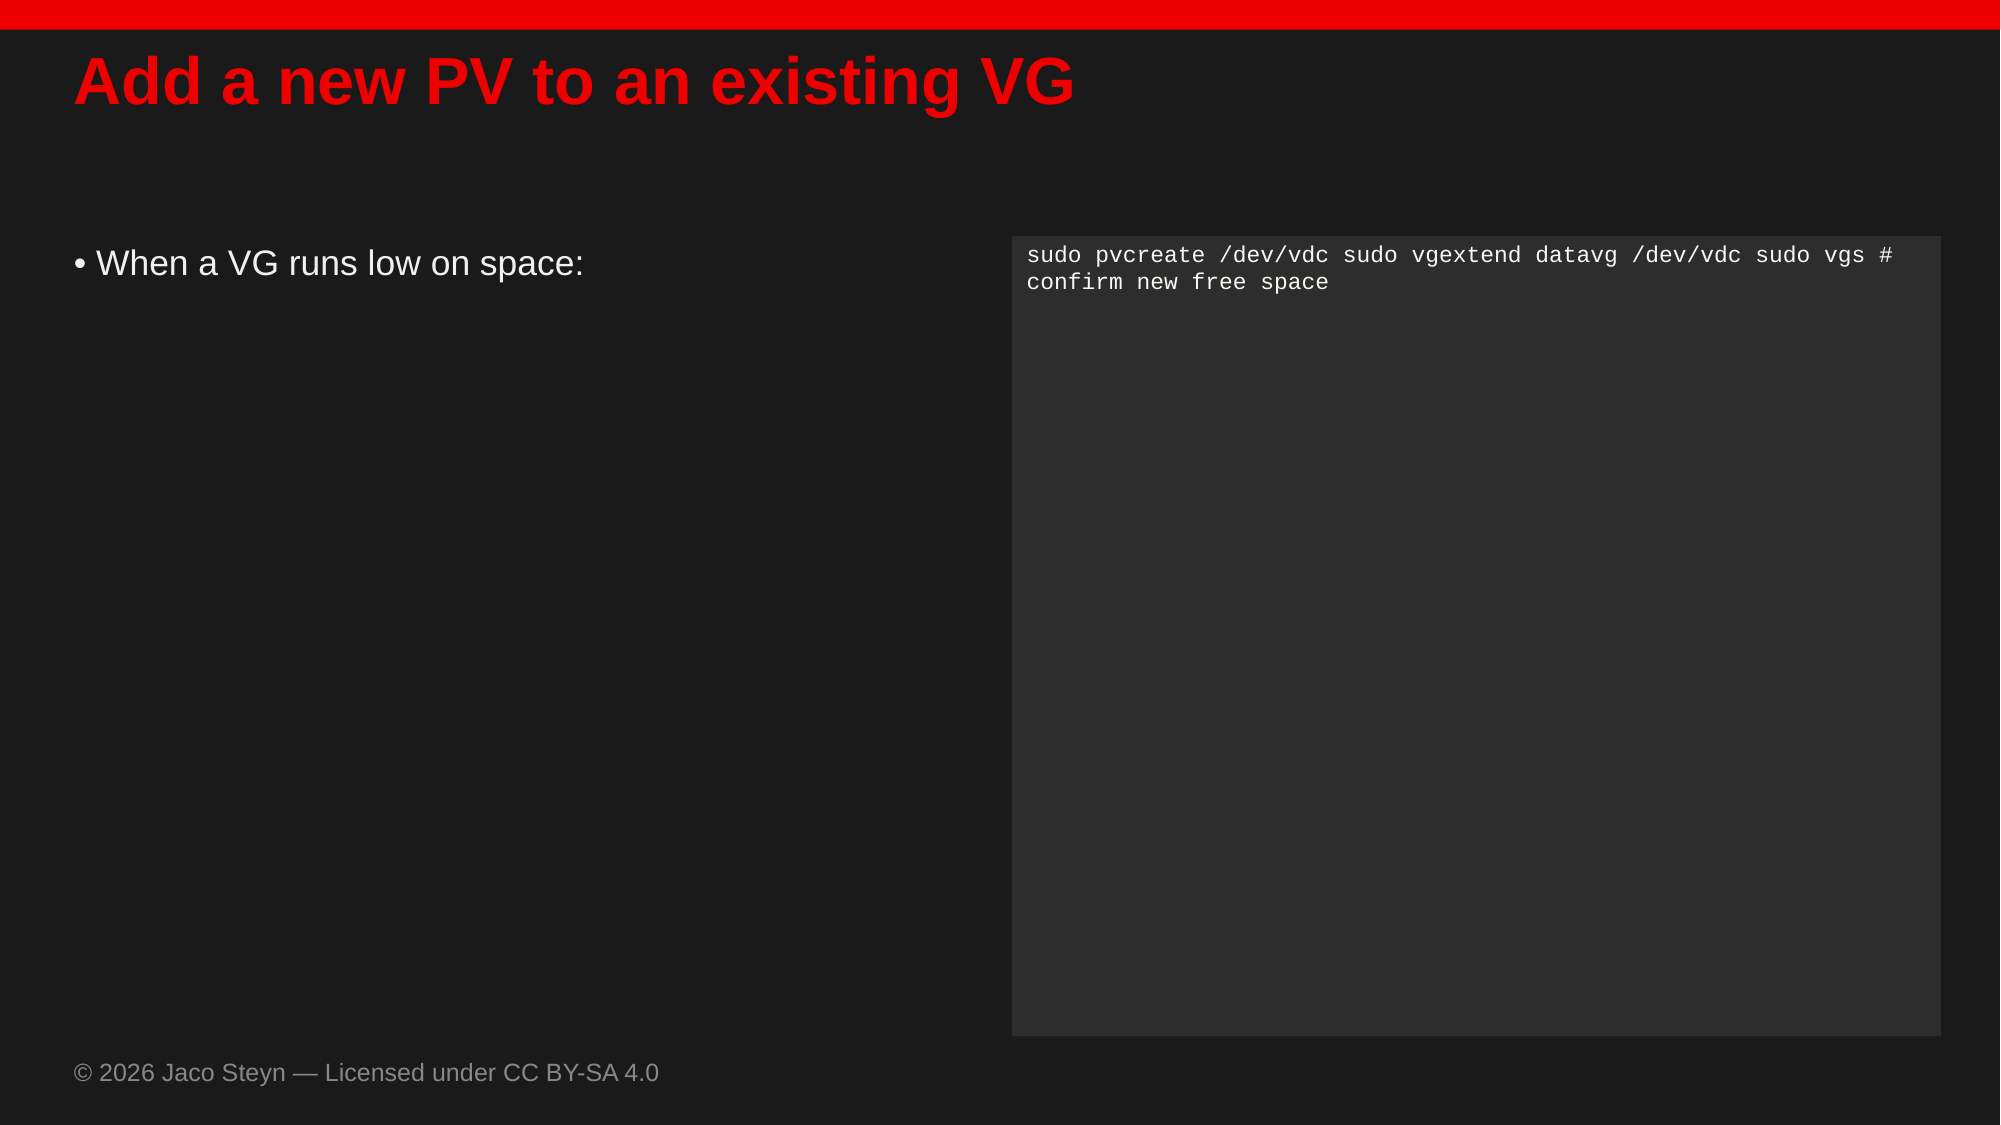

Add a new PV to an existing VG
• When a VG runs low on space:
sudo pvcreate /dev/vdc sudo vgextend datavg /dev/vdc sudo vgs # confirm new free space
© 2026 Jaco Steyn — Licensed under CC BY-SA 4.0